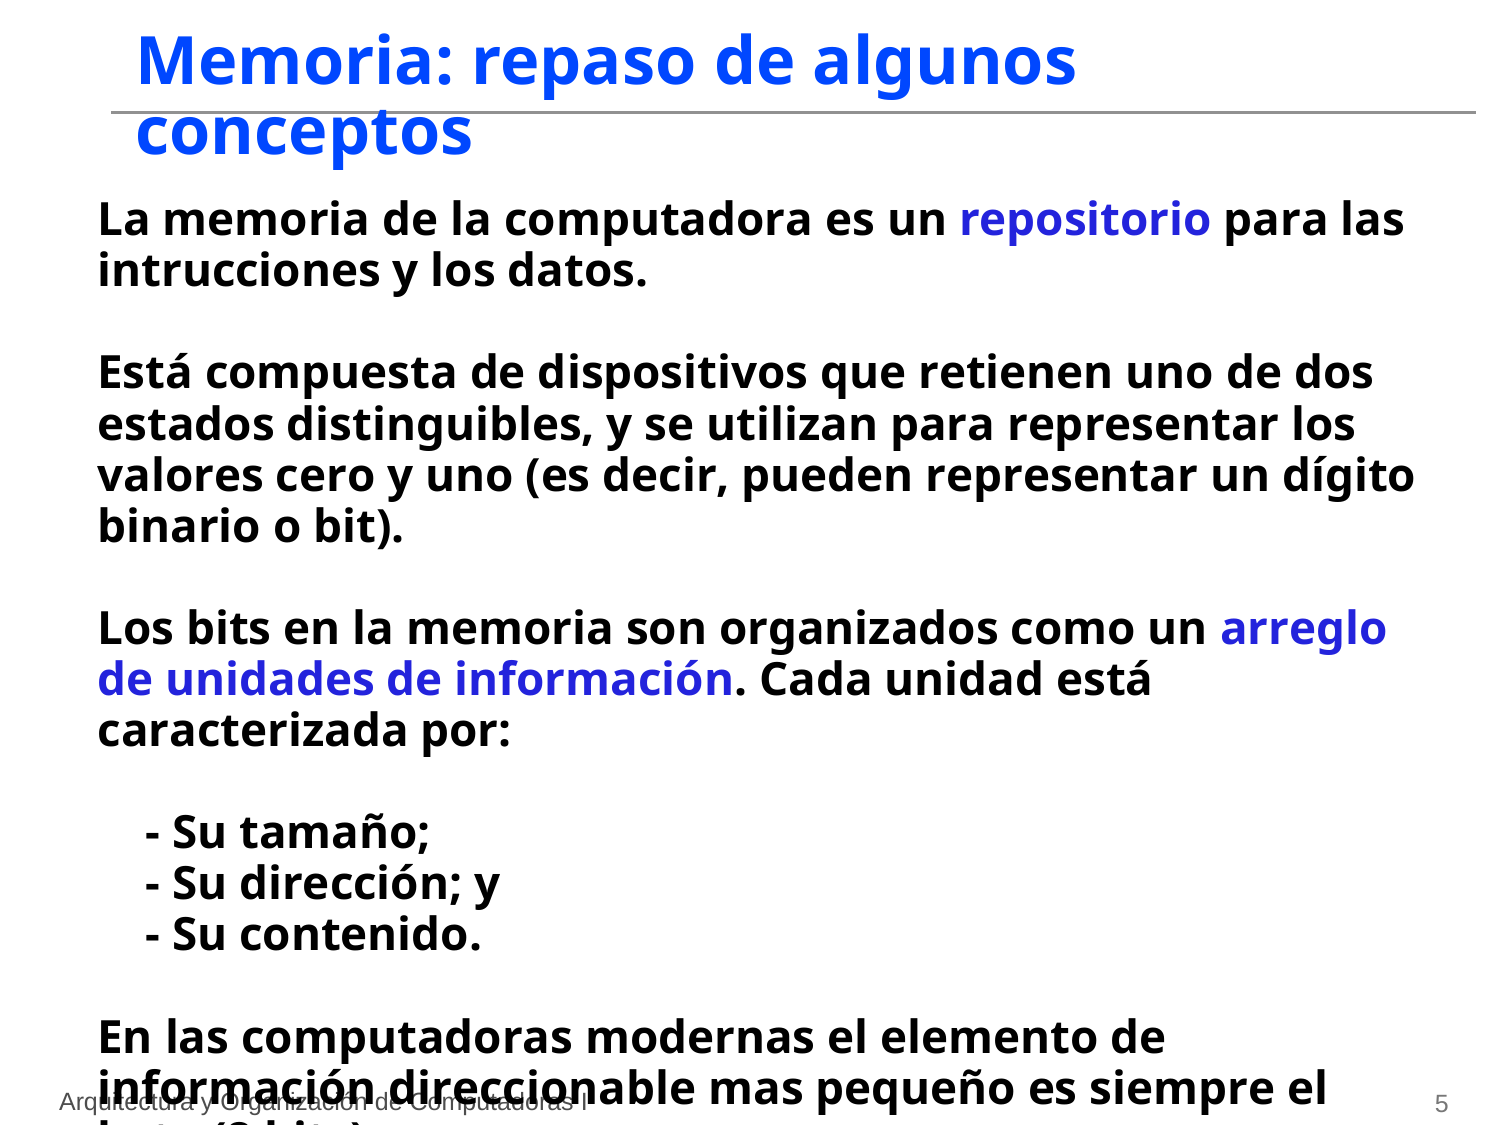

# Memoria: repaso de algunos conceptos
La memoria de la computadora es un repositorio para las intrucciones y los datos.
Está compuesta de dispositivos que retienen uno de dos estados distinguibles, y se utilizan para representar los valores cero y uno (es decir, pueden representar un dígito binario o bit).
Los bits en la memoria son organizados como un arreglo de unidades de información. Cada unidad está caracterizada por:
 - Su tamaño;
 - Su dirección; y
 - Su contenido.
En las computadoras modernas el elemento de información direccionable mas pequeño es siempre el byte (8 bits).
5